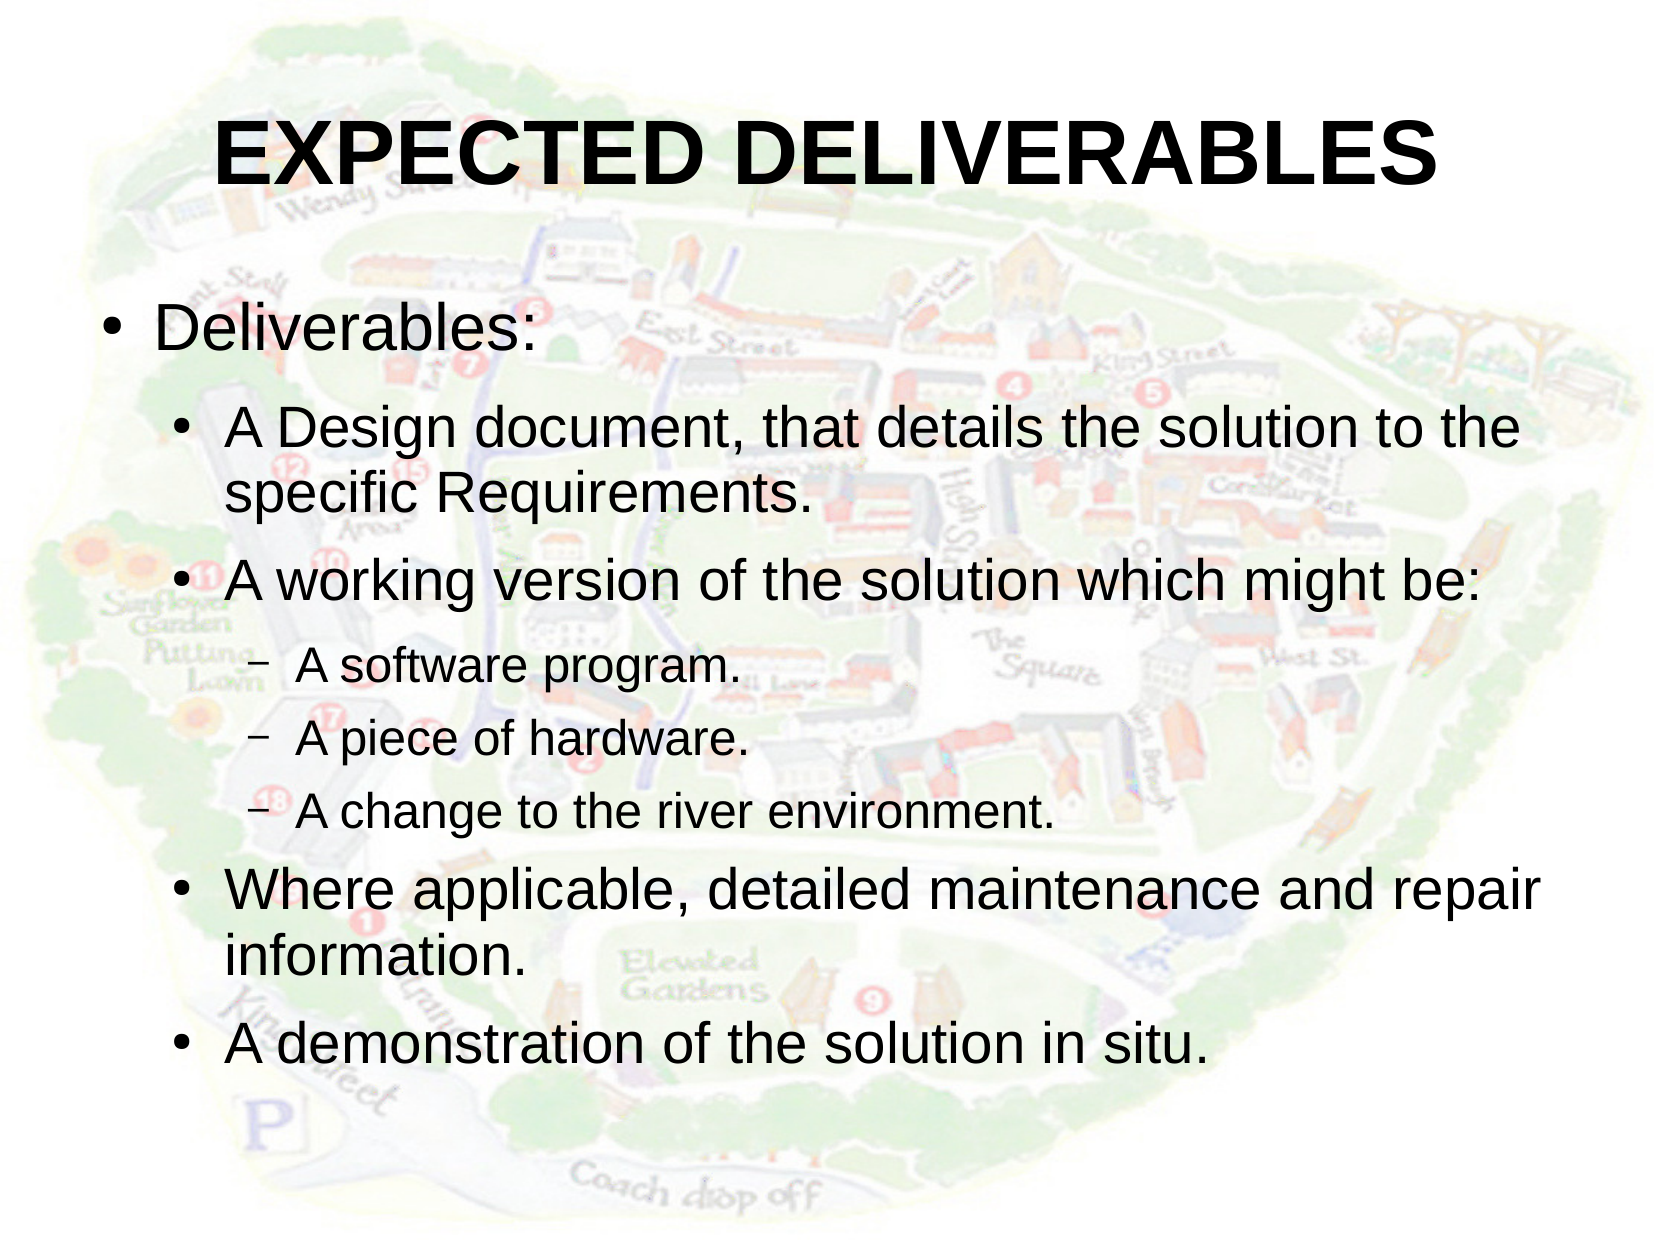

# EXPECTED DELIVERABLES
Deliverables:
A Design document, that details the solution to the specific Requirements.
A working version of the solution which might be:
A software program.
A piece of hardware.
A change to the river environment.
Where applicable, detailed maintenance and repair information.
A demonstration of the solution in situ.